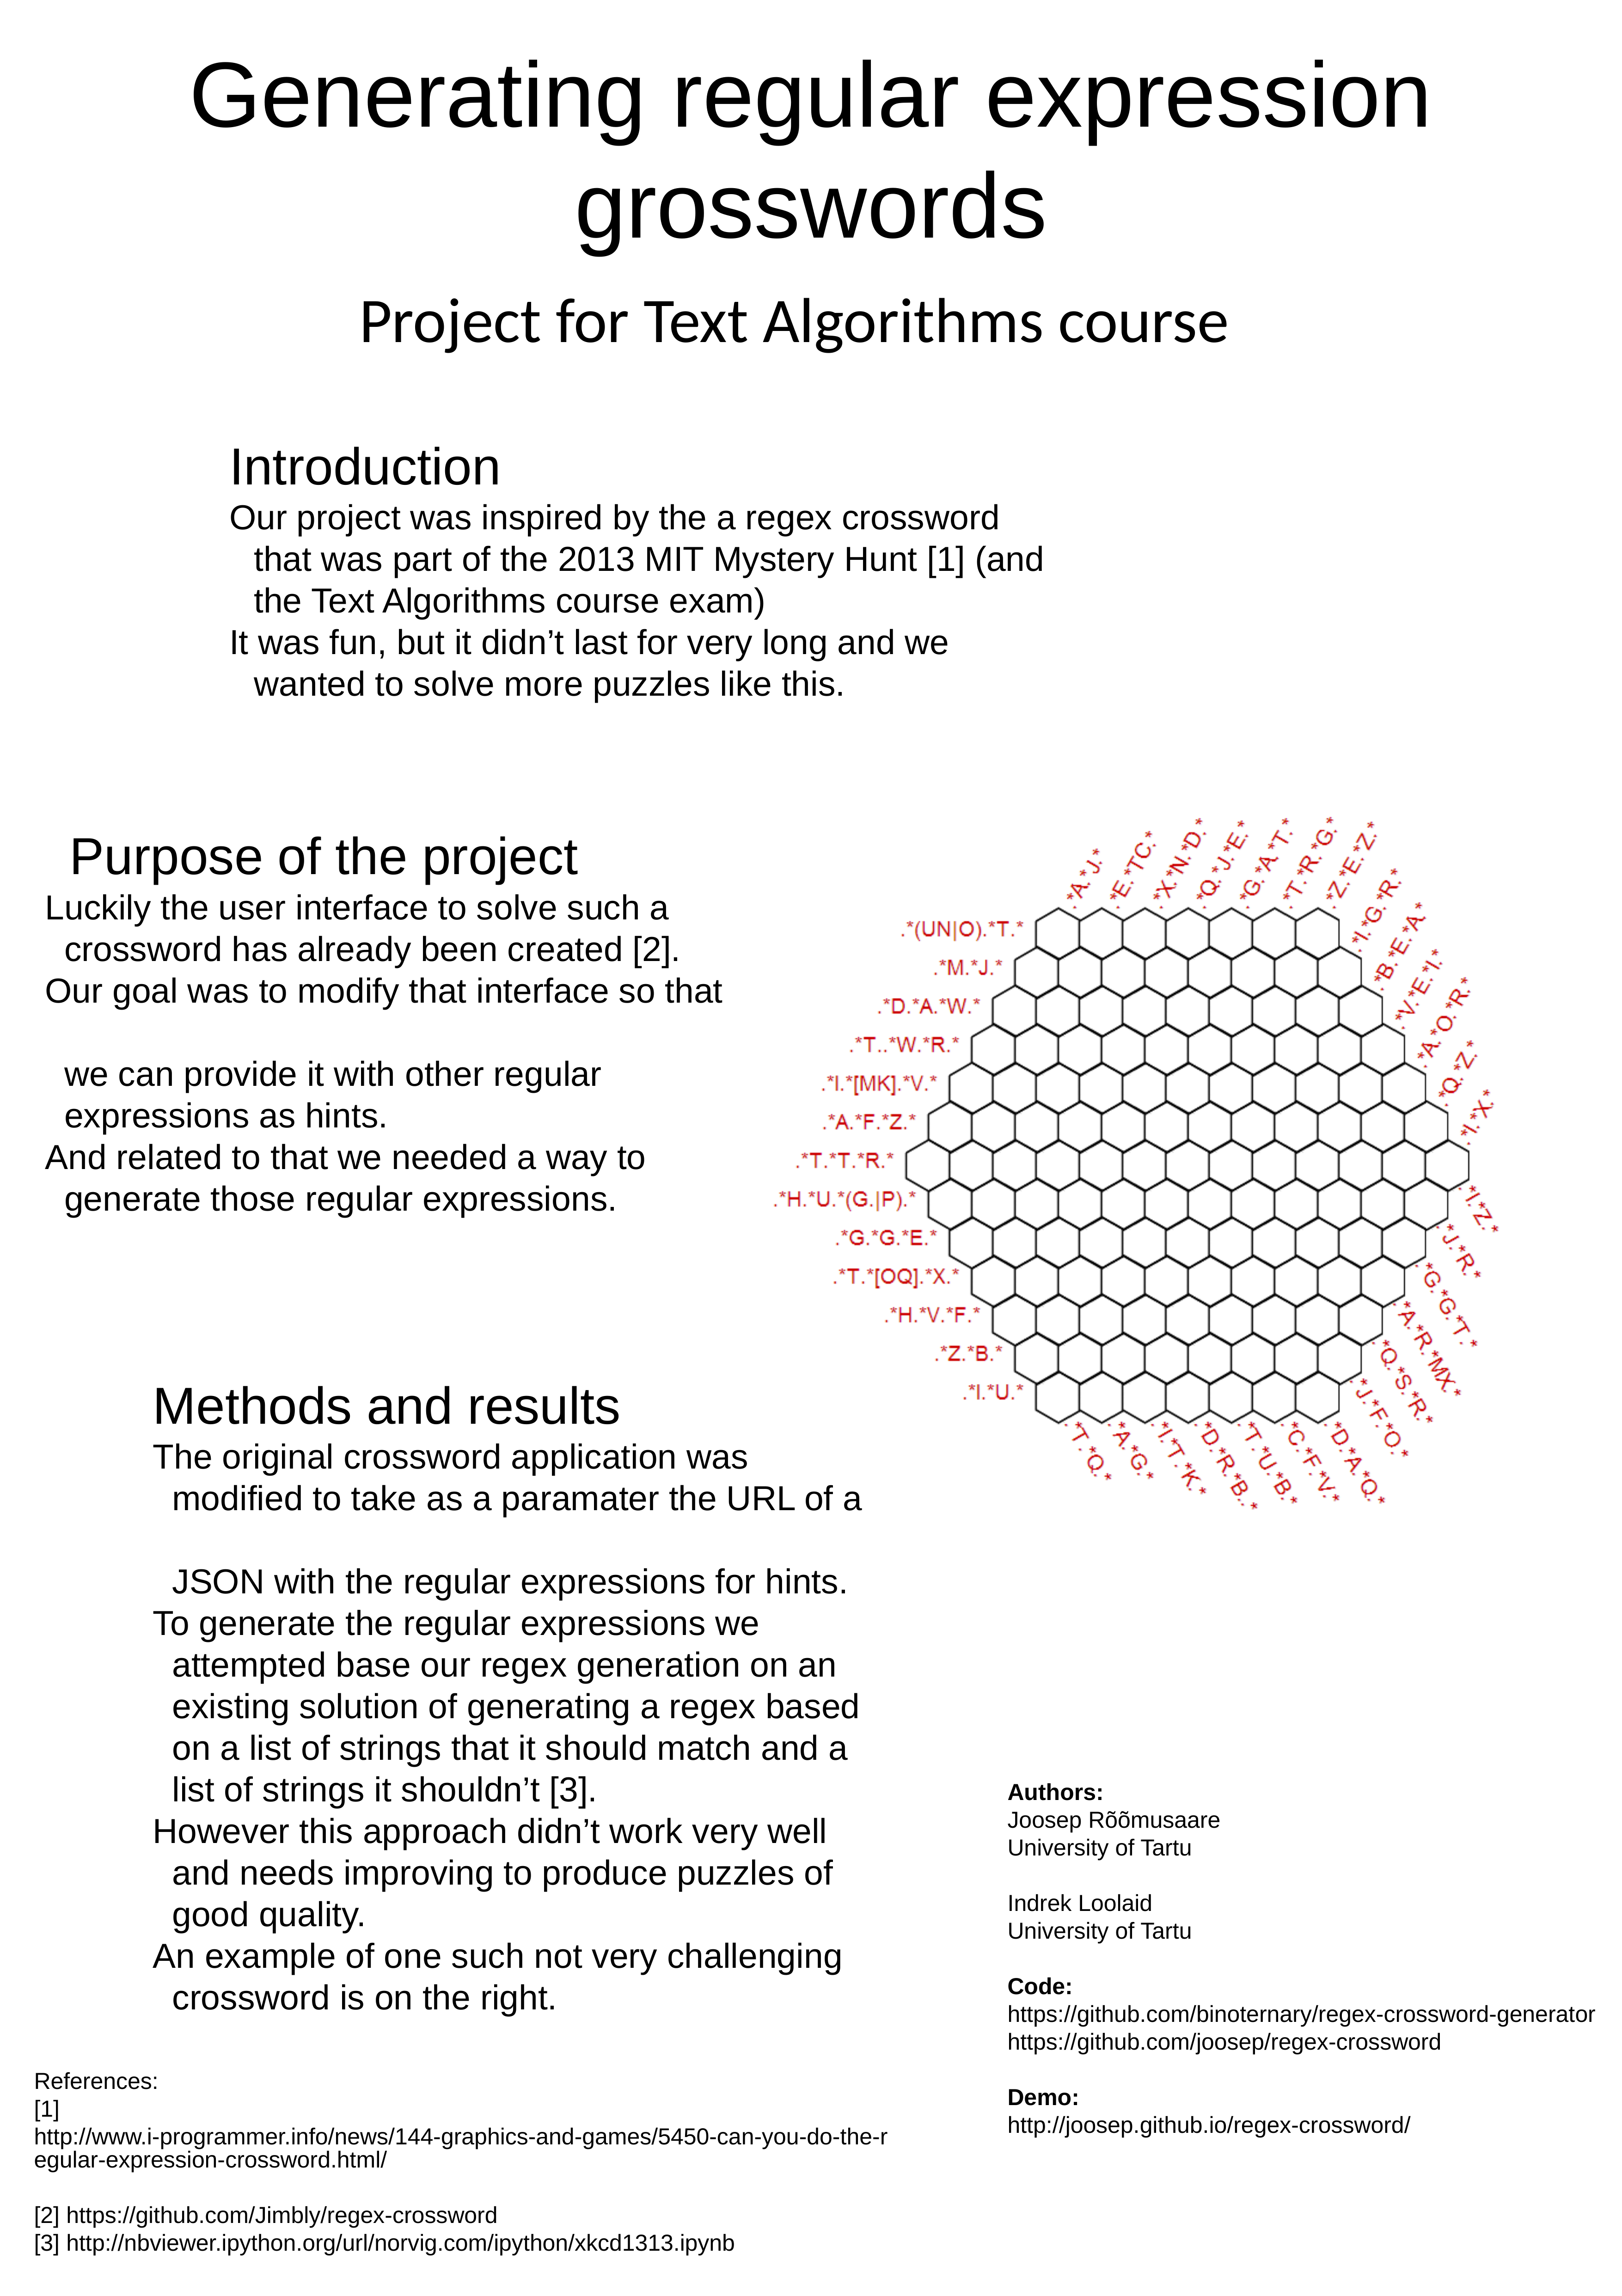

# Generating regular expression grosswords
Project for Text Algorithms course
Introduction
Our project was inspired by the a regex crossword that was part of the 2013 MIT Mystery Hunt [1] (and the Text Algorithms course exam)
It was fun, but it didn’t last for very long and we wanted to solve more puzzles like this.
Purpose of the project
Luckily the user interface to solve such a
 crossword has already been created [2].
Our goal was to modify that interface so that
 we can provide it with other regular
 expressions as hints.
And related to that we needed a way to
 generate those regular expressions.
Methods and results
The original crossword application was
 modified to take as a paramater the URL of a
 JSON with the regular expressions for hints.
To generate the regular expressions we
 attempted base our regex generation on an
 existing solution of generating a regex based
 on a list of strings that it should match and a
 list of strings it shouldn’t [3].
However this approach didn’t work very well
 and needs improving to produce puzzles of
 good quality.
An example of one such not very challenging
 crossword is on the right.
Authors:
Joosep Rõõmusaare
University of Tartu
Indrek Loolaid
University of Tartu
Code:
https://github.com/binoternary/regex-crossword-generator
https://github.com/joosep/regex-crossword
Demo:
http://joosep.github.io/regex-crossword/
References:
[1] http://www.i-programmer.info/news/144-graphics-and-games/5450-can-you-do-the-regular-expression-crossword.html/
[2] https://github.com/Jimbly/regex-crossword
[3] http://nbviewer.ipython.org/url/norvig.com/ipython/xkcd1313.ipynb